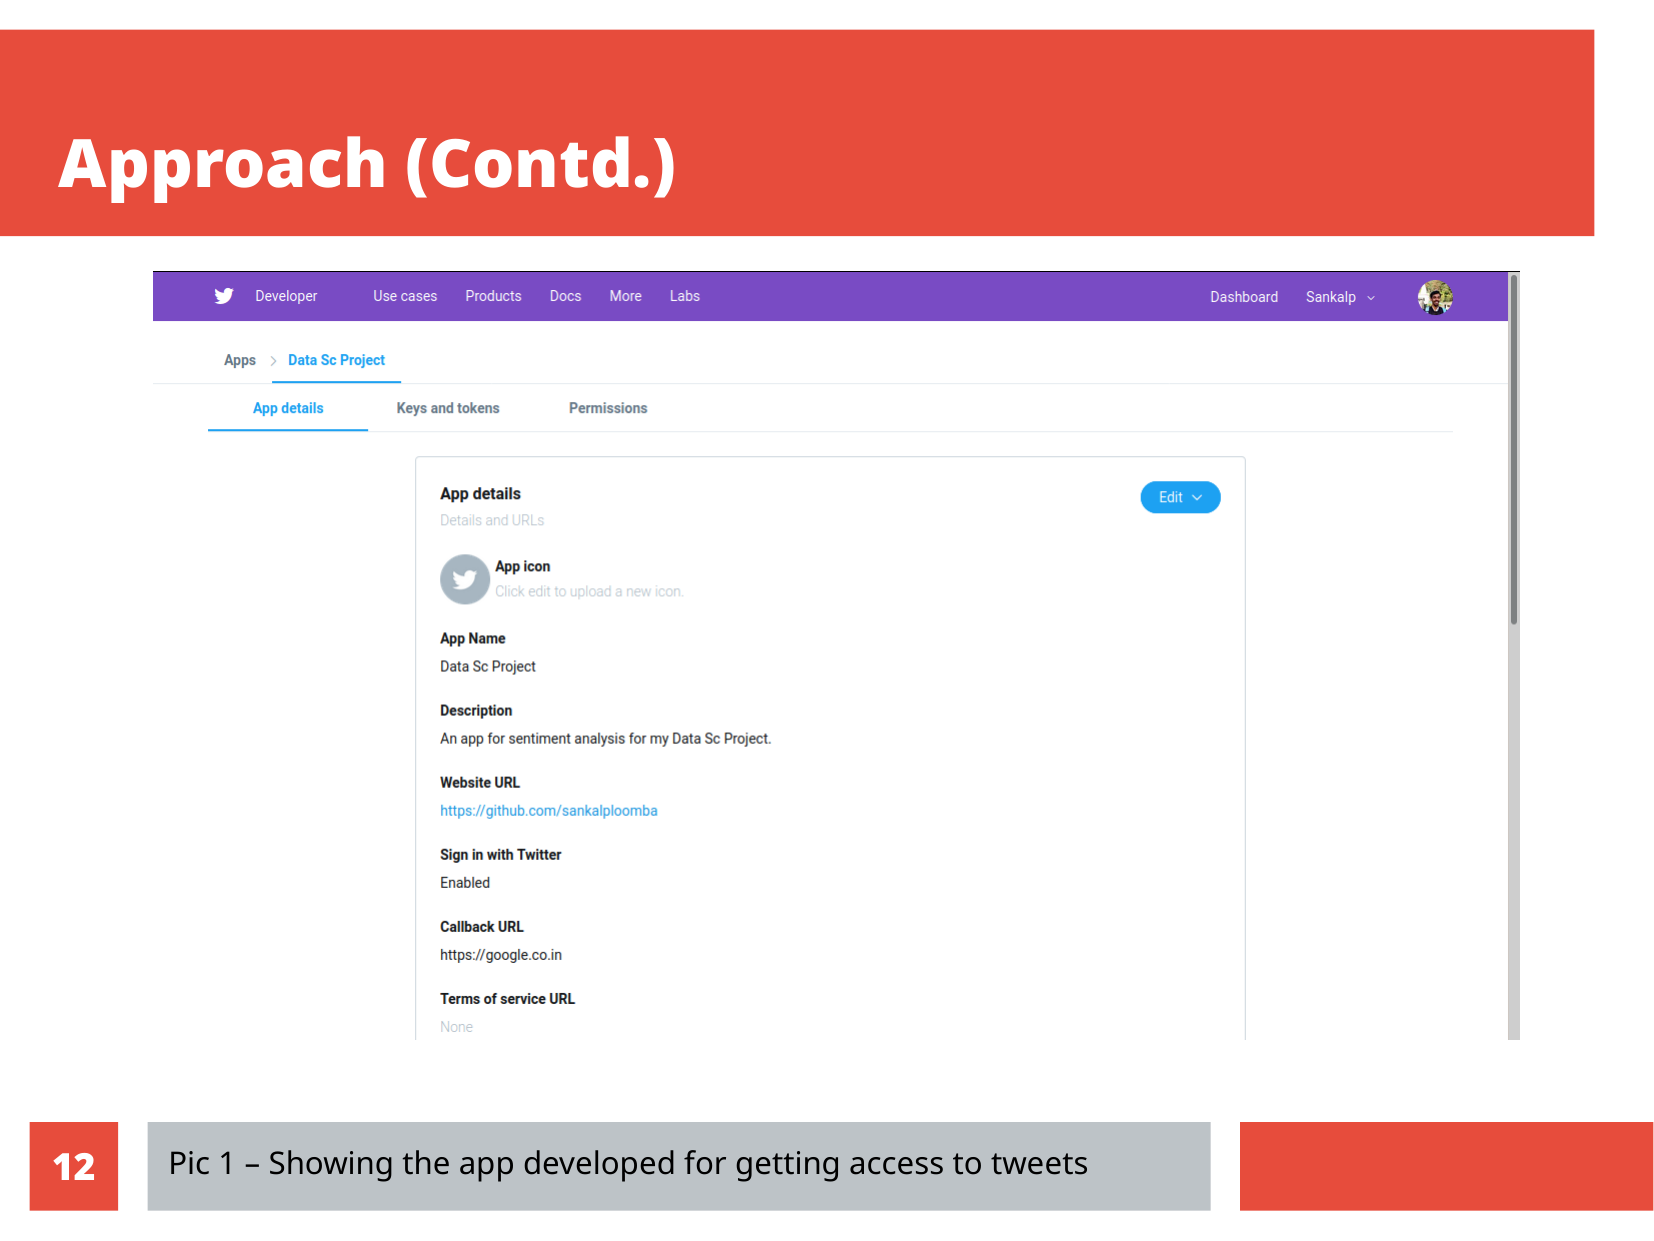

# Approach (Contd.)
12
Pic 1 – Showing the app developed for getting access to tweets